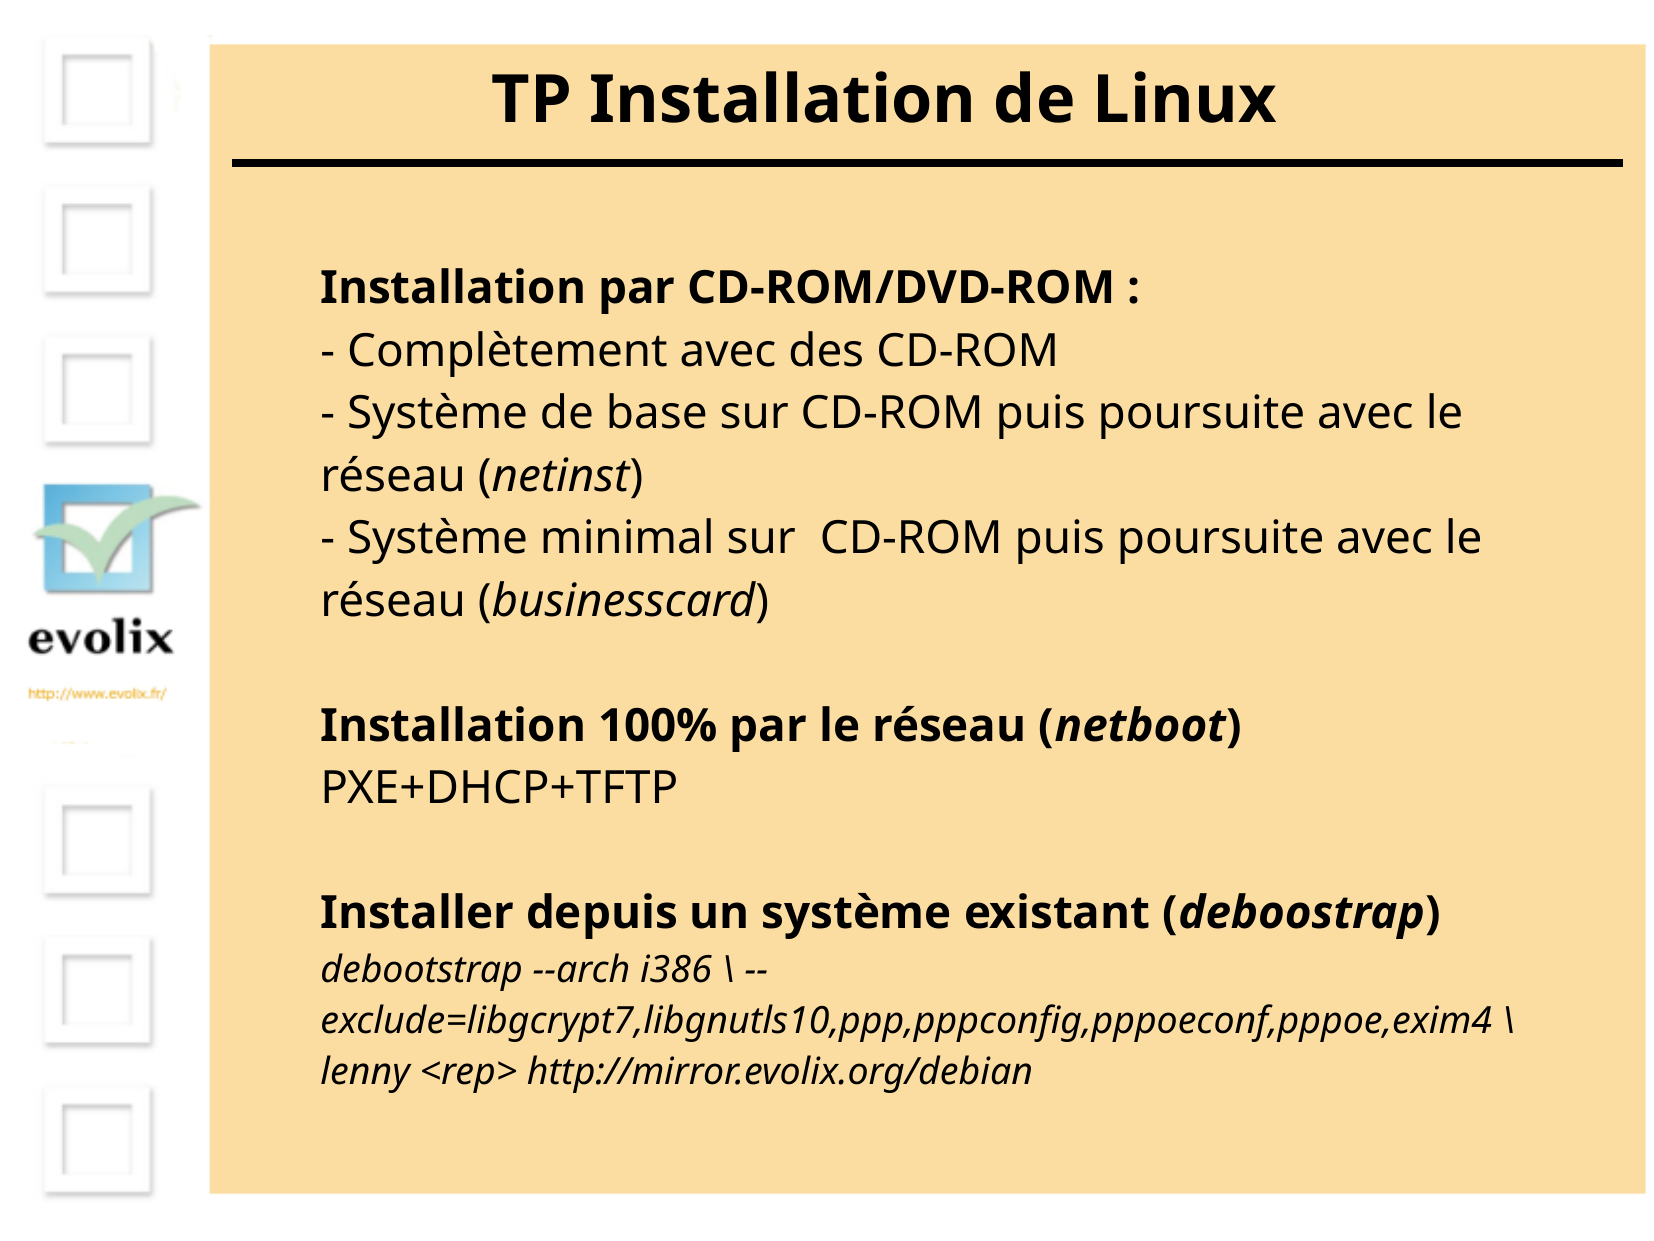

# TP Installation de Linux
Installation par CD-ROM/DVD-ROM :
- Complètement avec des CD-ROM
- Système de base sur CD-ROM puis poursuite avec le réseau (netinst)
- Système minimal sur CD-ROM puis poursuite avec le réseau (businesscard)
Installation 100% par le réseau (netboot)
PXE+DHCP+TFTP
Installer depuis un système existant (deboostrap)
debootstrap --arch i386 \ --exclude=libgcrypt7,libgnutls10,ppp,pppconfig,pppoeconf,pppoe,exim4 \ lenny <rep> http://mirror.evolix.org/debian